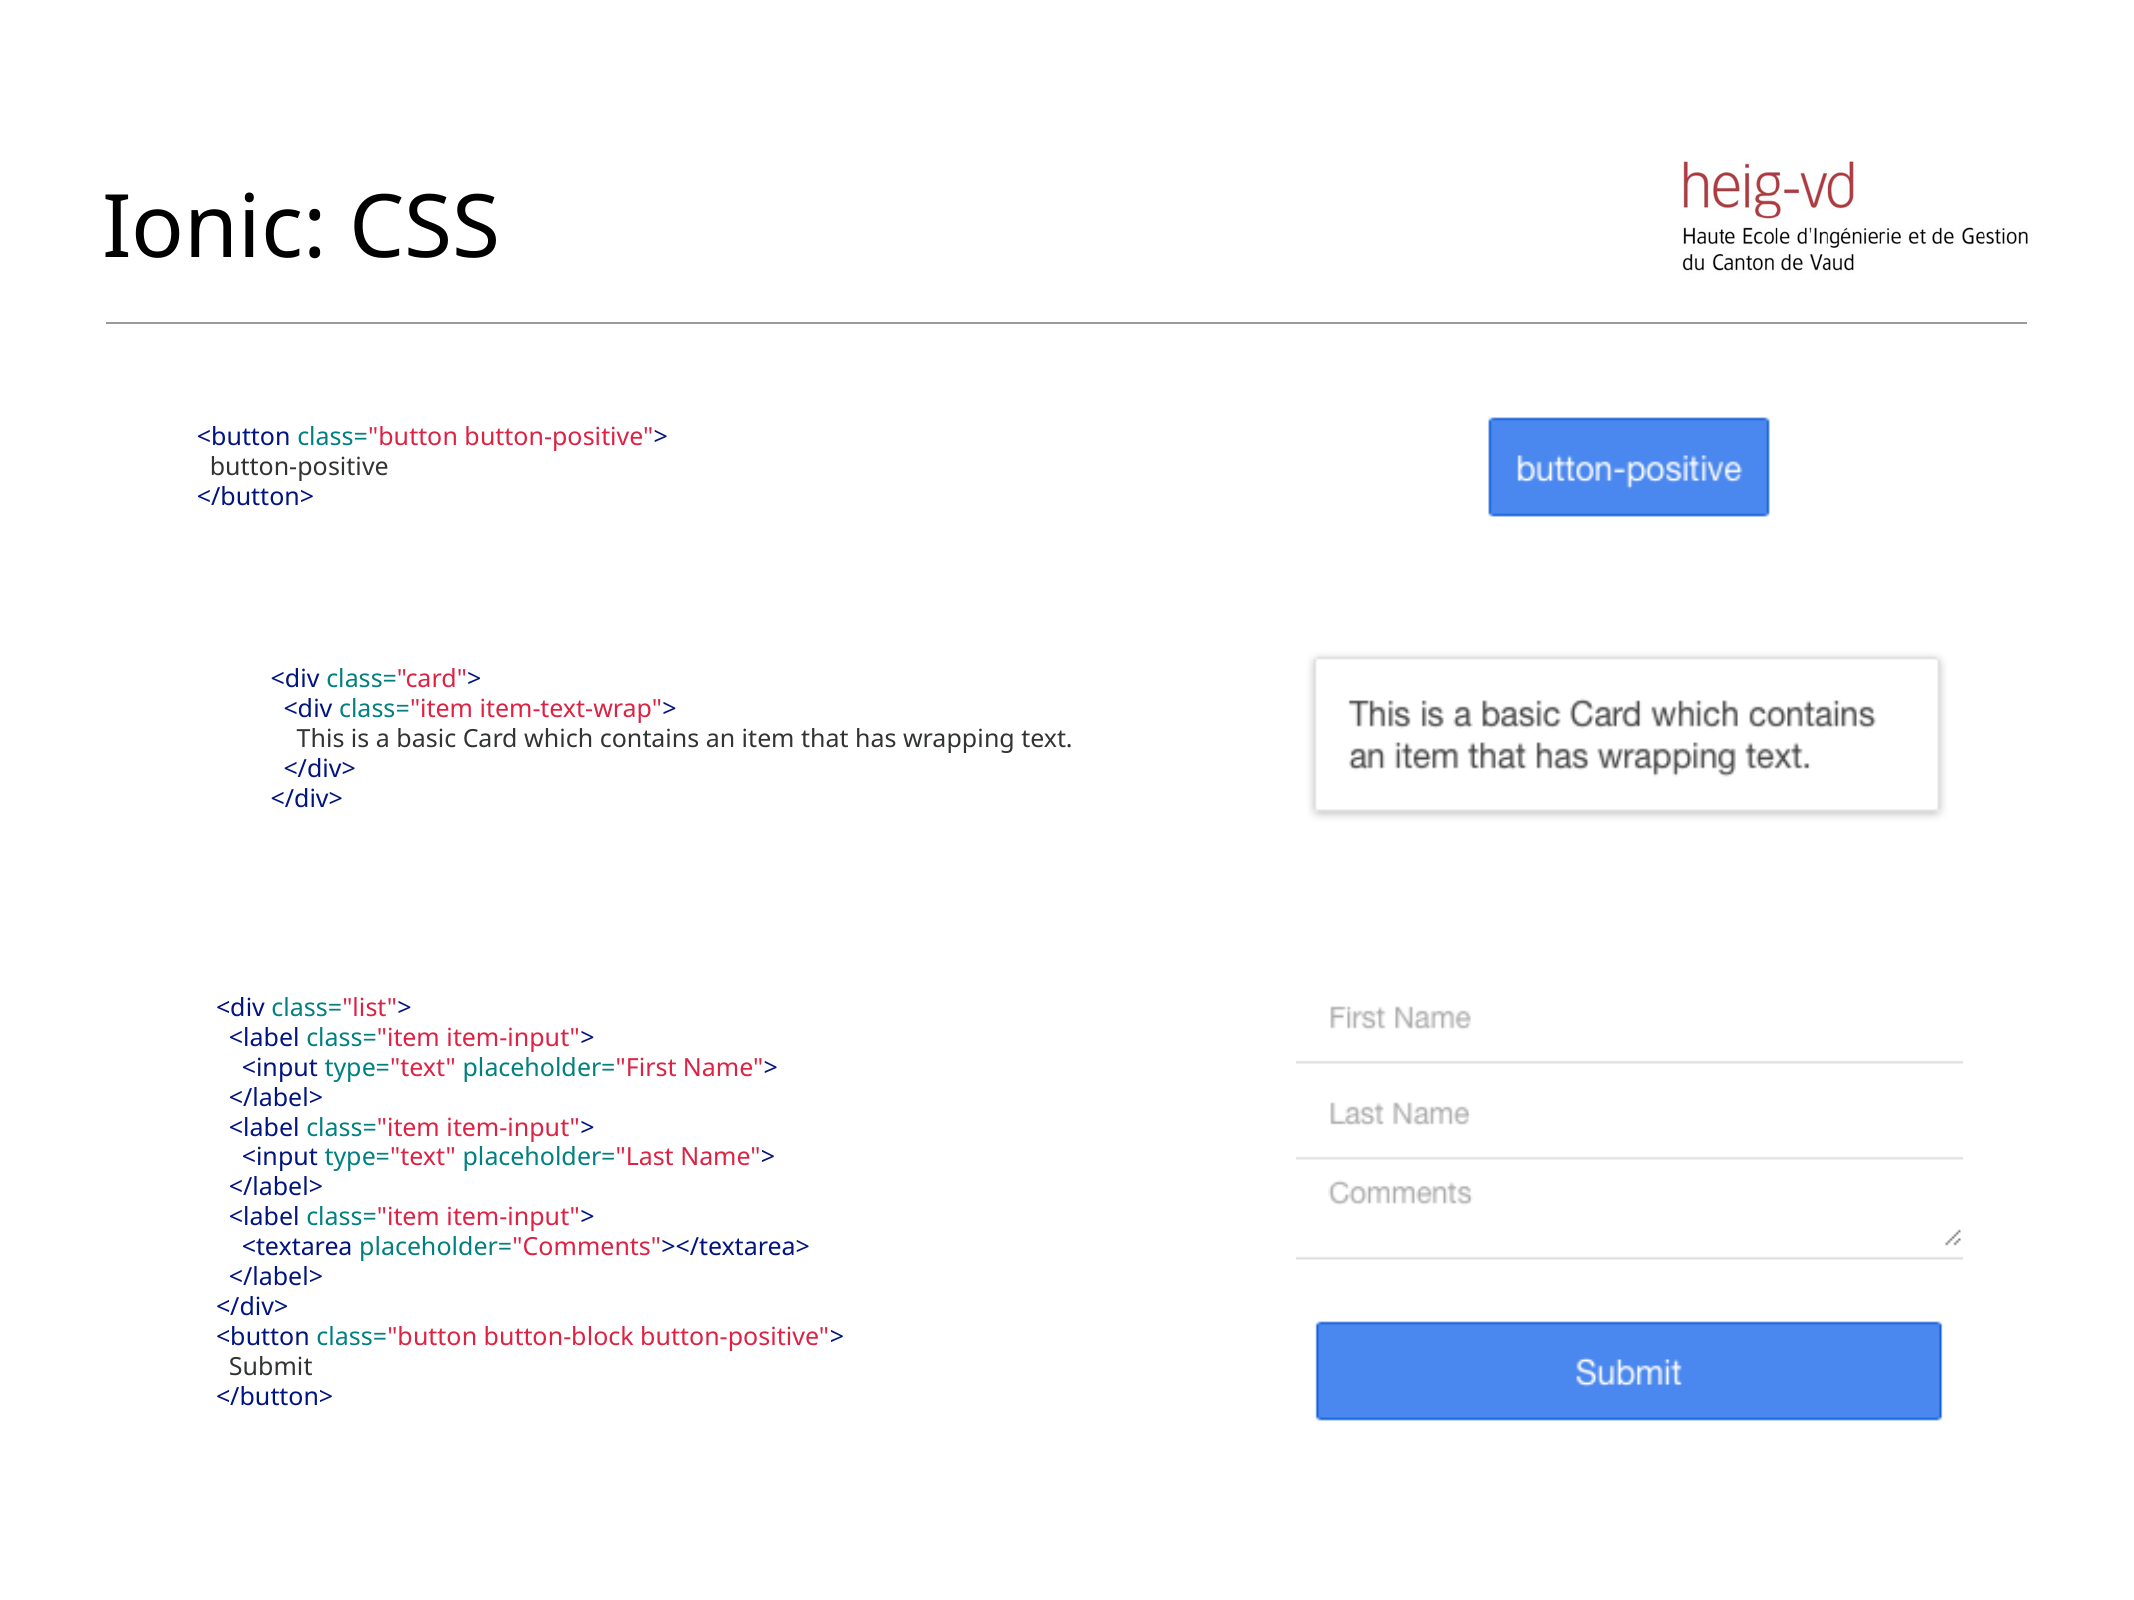

# Ionic: CSS
<button class="button button-positive">
 button-positive
</button>
<div class="card">
 <div class="item item-text-wrap">
 This is a basic Card which contains an item that has wrapping text.
 </div>
</div>
<div class="list">
 <label class="item item-input">
 <input type="text" placeholder="First Name">
 </label>
 <label class="item item-input">
 <input type="text" placeholder="Last Name">
 </label>
 <label class="item item-input">
 <textarea placeholder="Comments"></textarea>
 </label>
</div>
<button class="button button-block button-positive">
 Submit
</button>